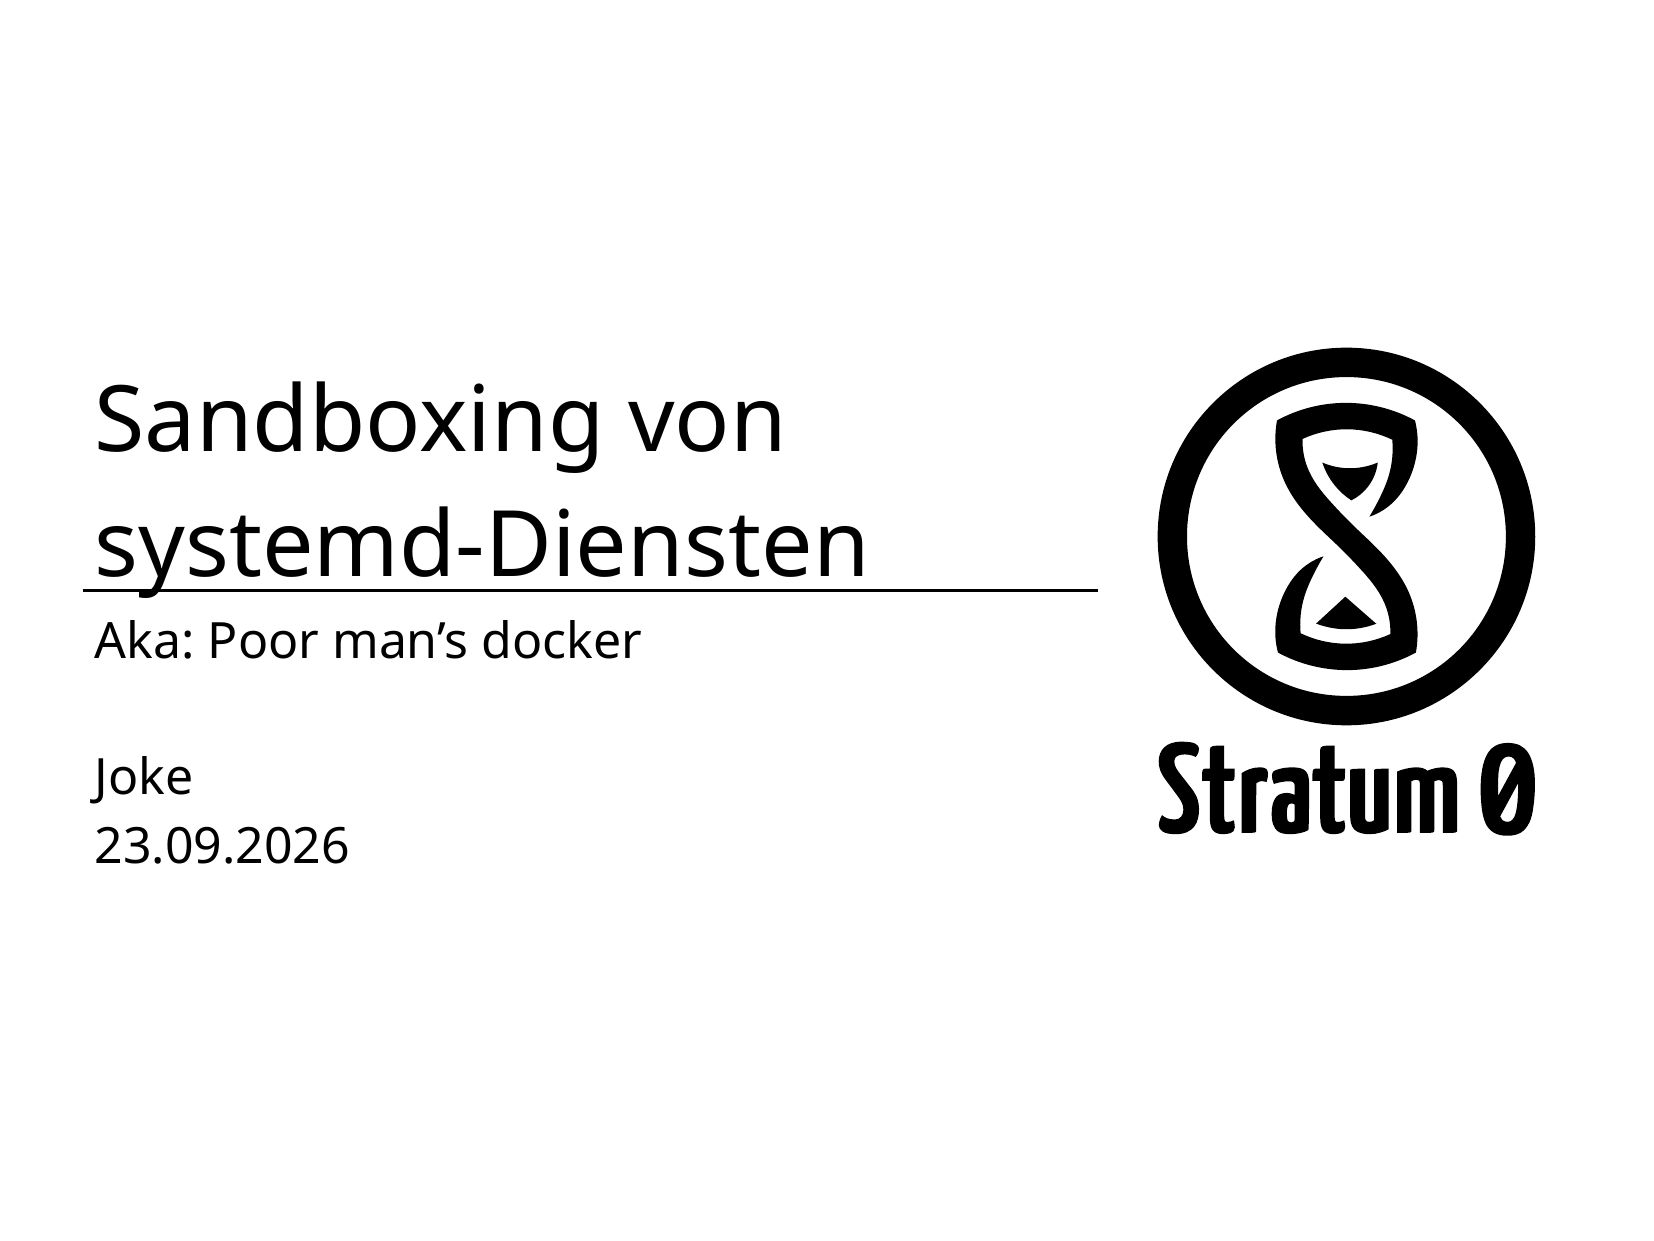

# Sandboxing von systemd-Diensten
Aka: Poor man’s docker
Joke
Chrissi^
1